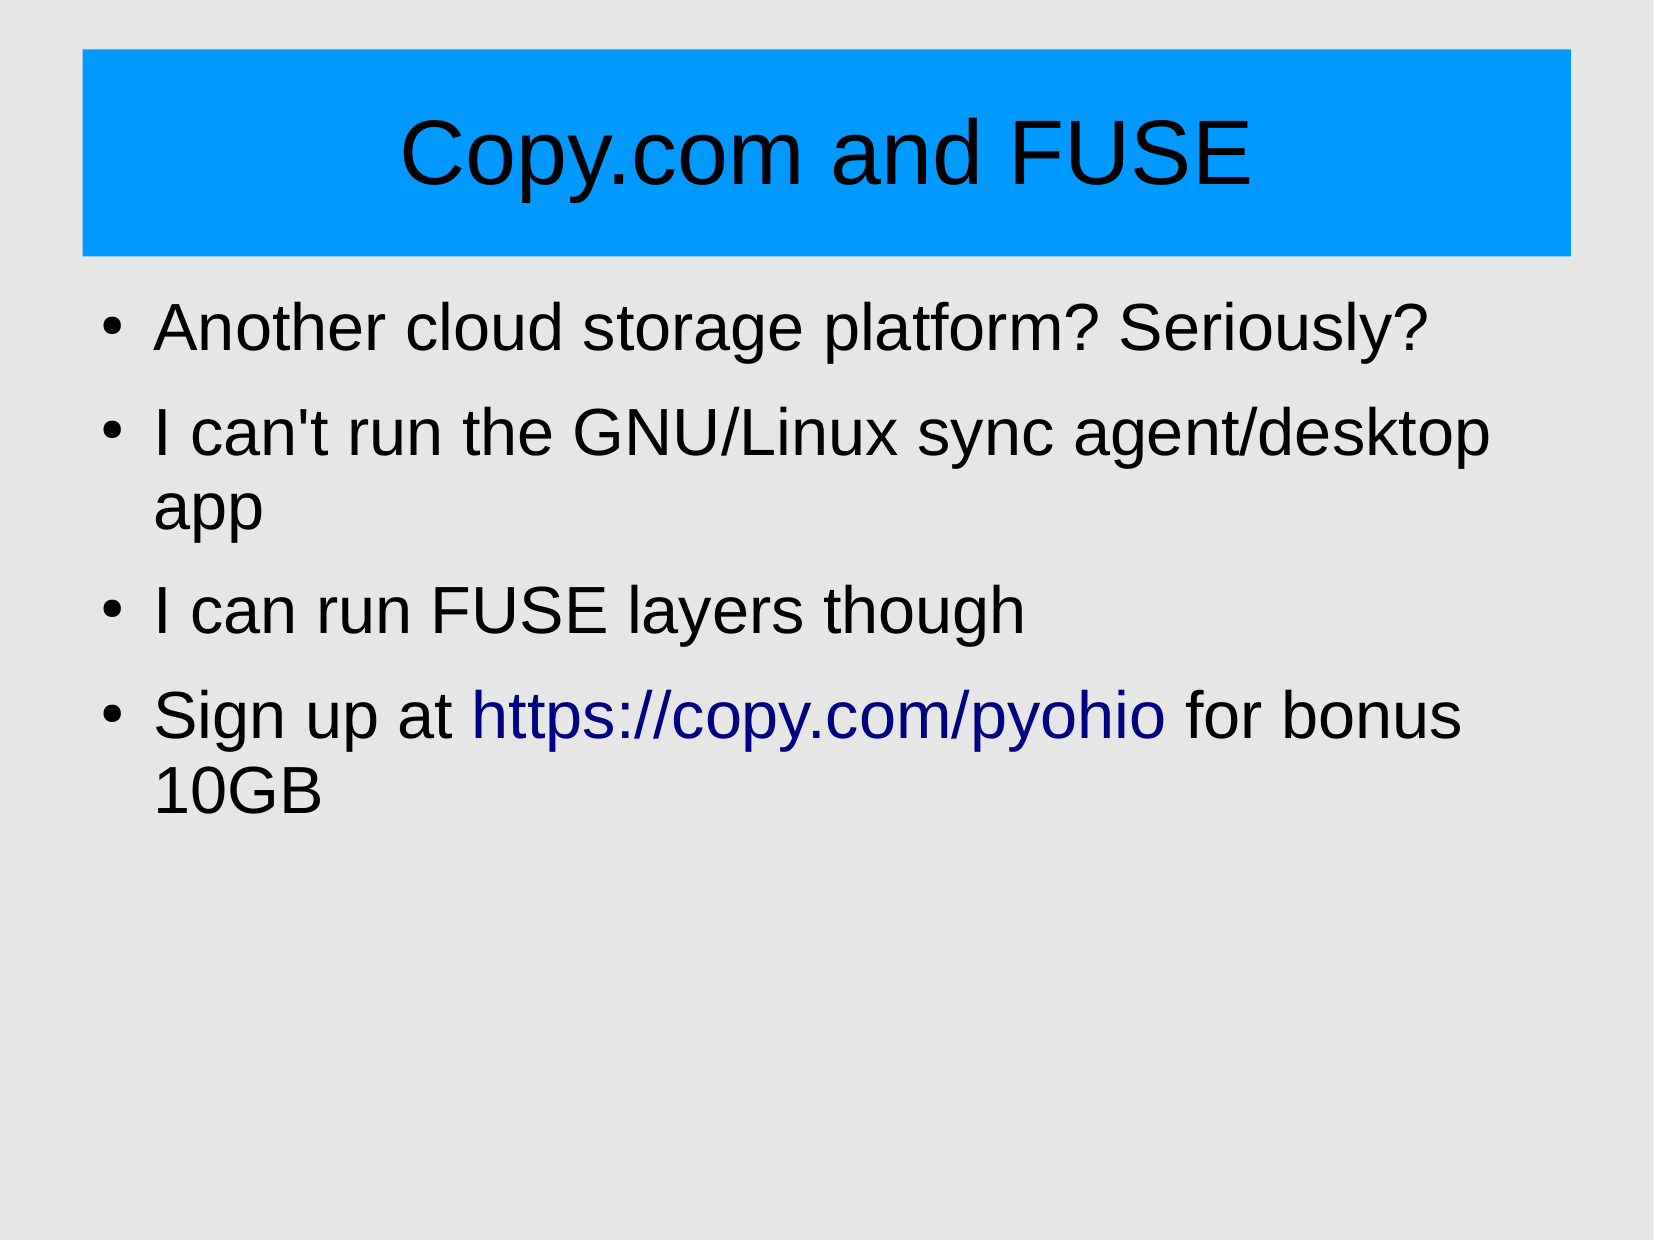

# Copy.com and FUSE
Another cloud storage platform? Seriously?
I can't run the GNU/Linux sync agent/desktop app
I can run FUSE layers though
Sign up at https://copy.com/pyohio for bonus 10GB